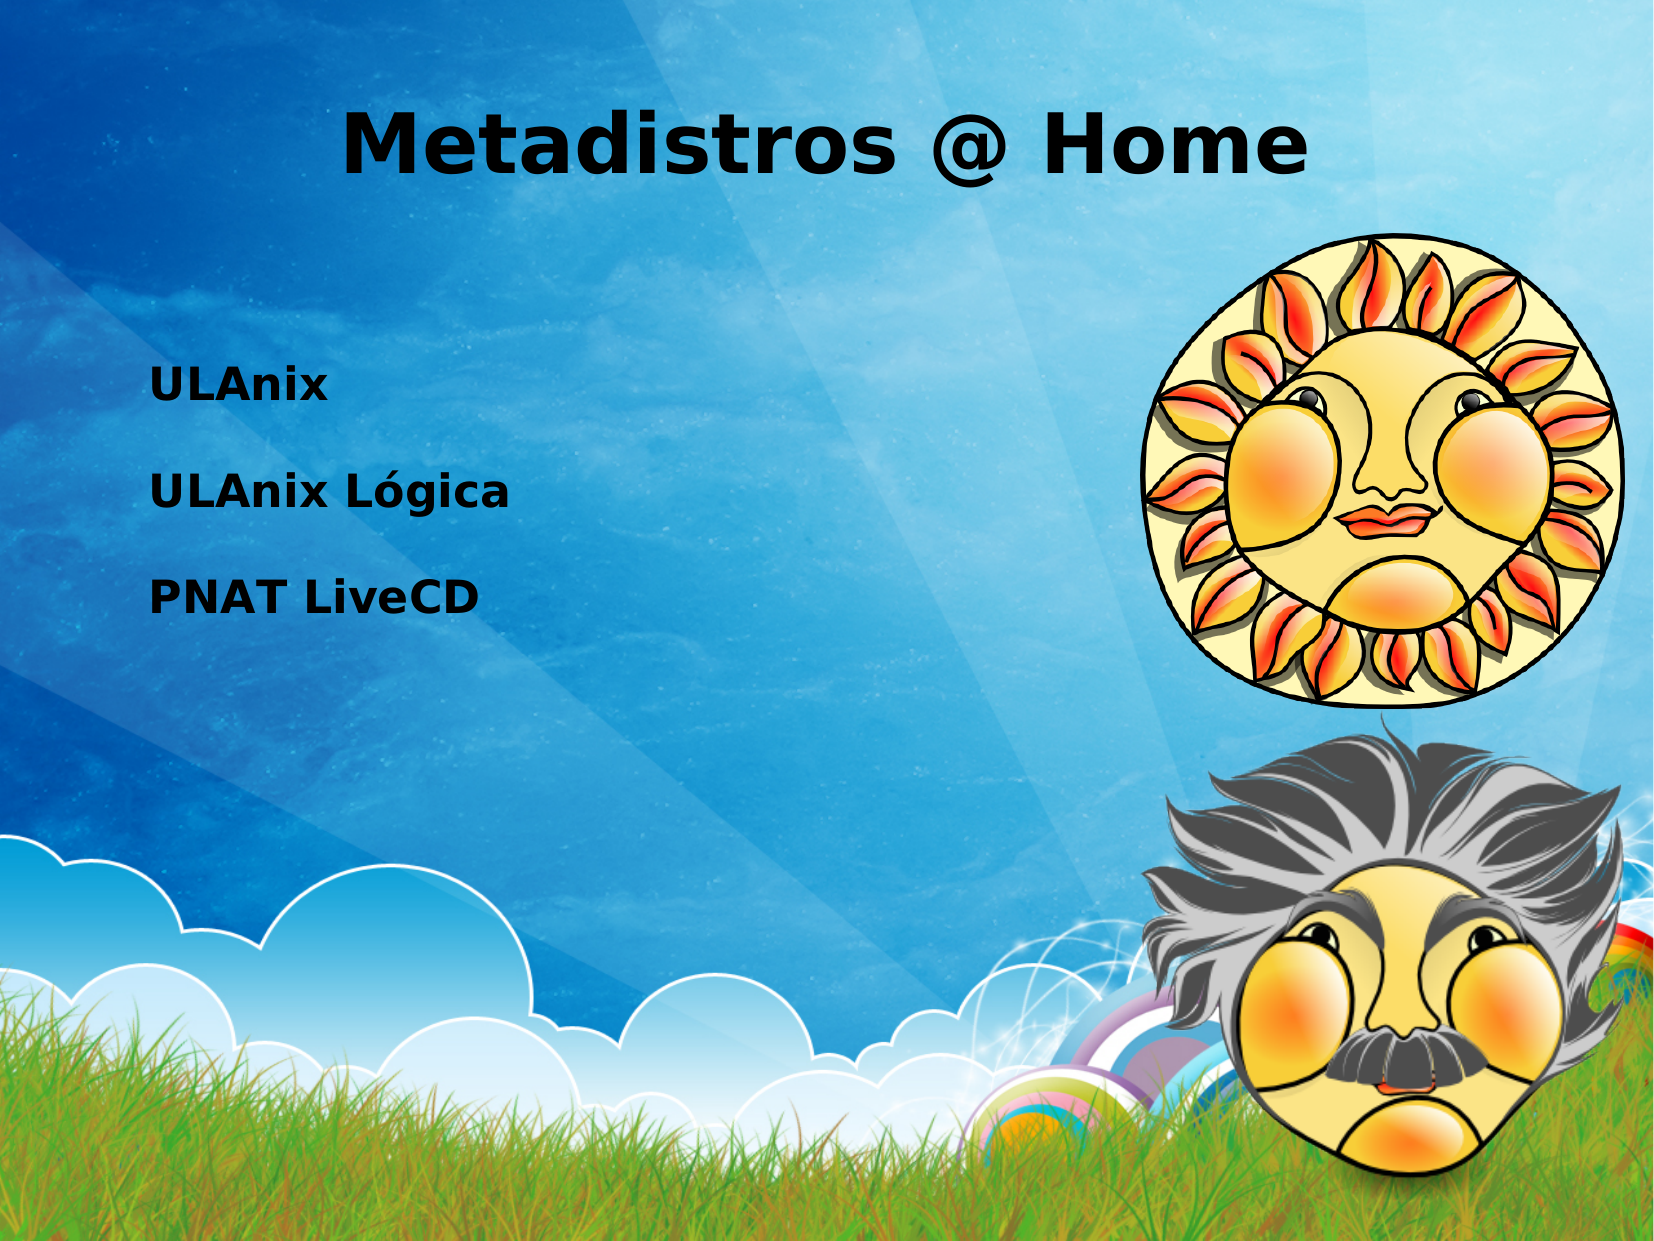

Metadistros @ Home
 ULAnix
 ULAnix Lógica
 PNAT LiveCD